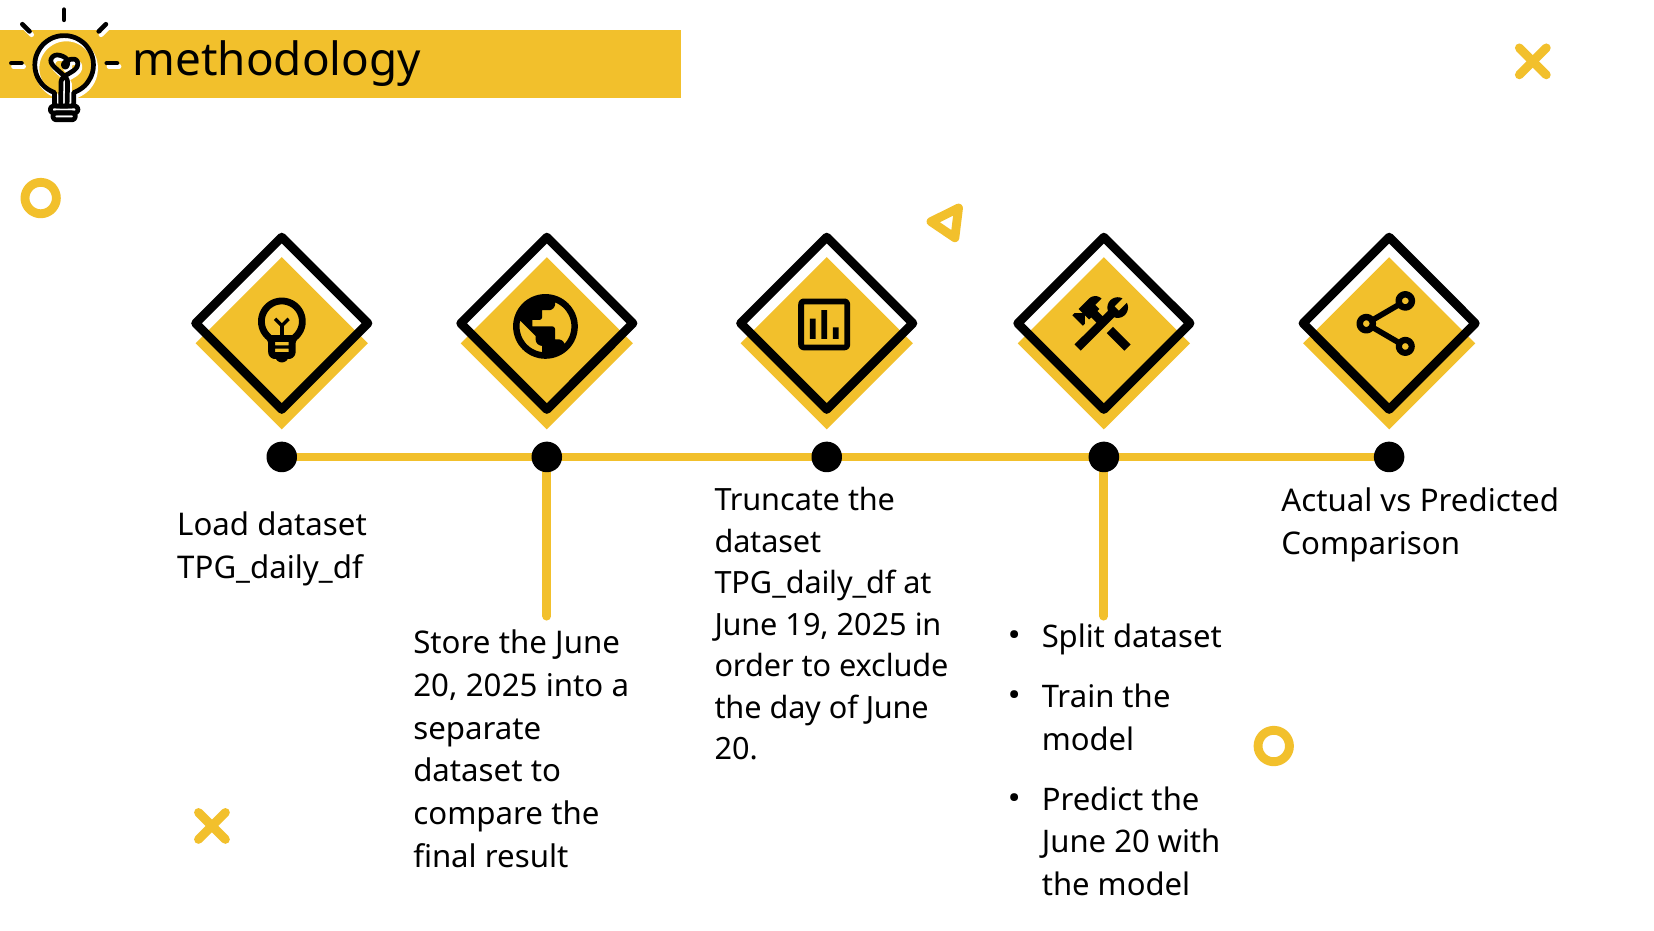

# methodology
Truncate the dataset TPG_daily_df at June 19, 2025 in order to exclude the day of June 20.
Actual vs Predicted Comparison
Load dataset TPG_daily_df
Split dataset
Train the model
Predict the June 20 with the model
Store the June 20, 2025 into a separate dataset to compare the final result